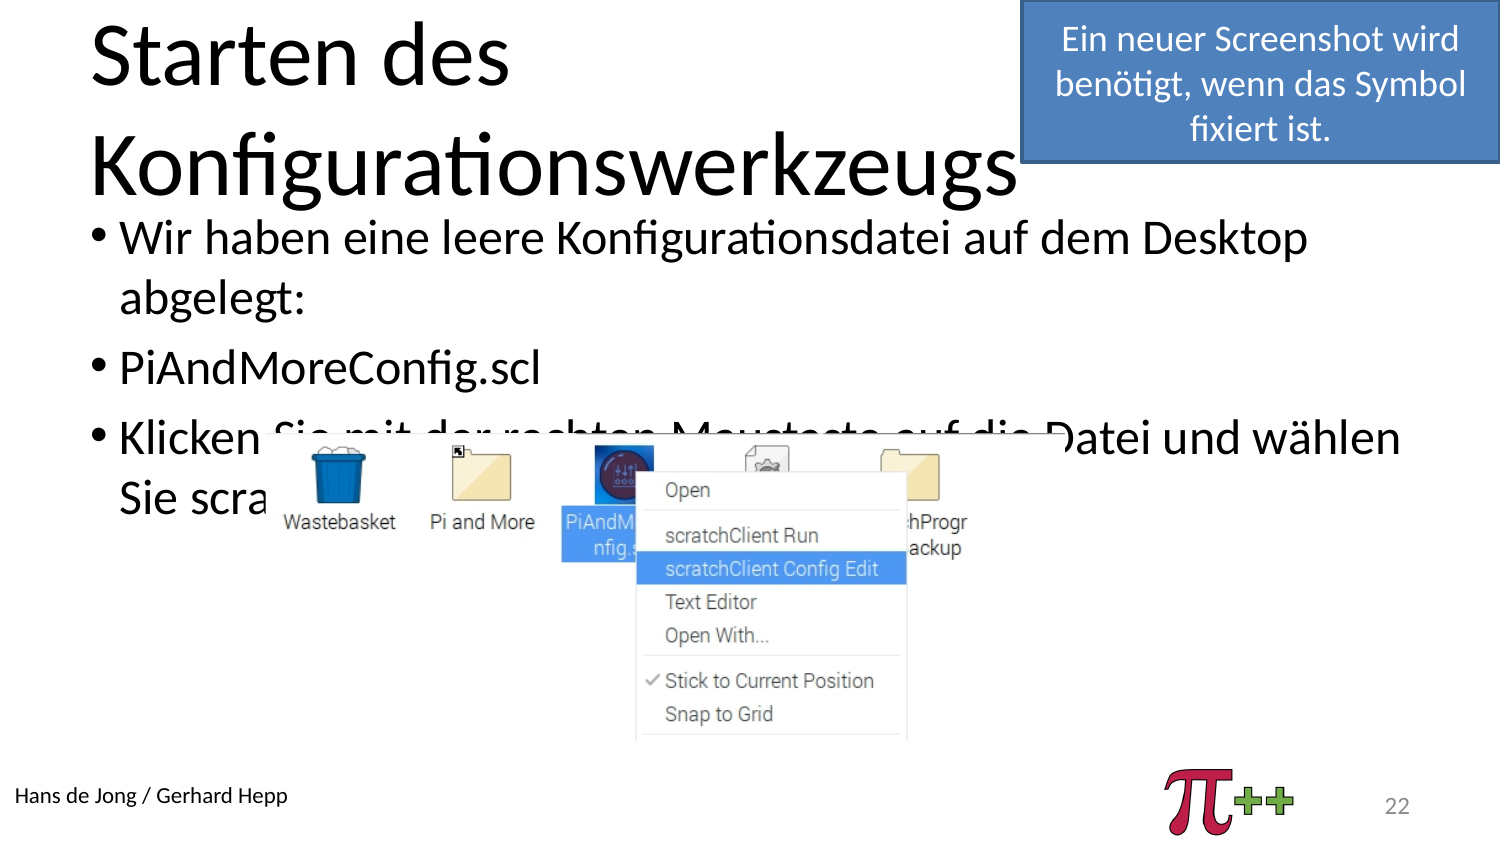

Ein neuer Screenshot wird benötigt, wenn das Symbol fixiert ist.
# Starten des Konfigurationswerkzeugs
Wir haben eine leere Konfigurationsdatei auf dem Desktop abgelegt:
PiAndMoreConfig.scl
Klicken Sie mit der rechten Maustaste auf die Datei und wählen Sie scratchClient Config Edit